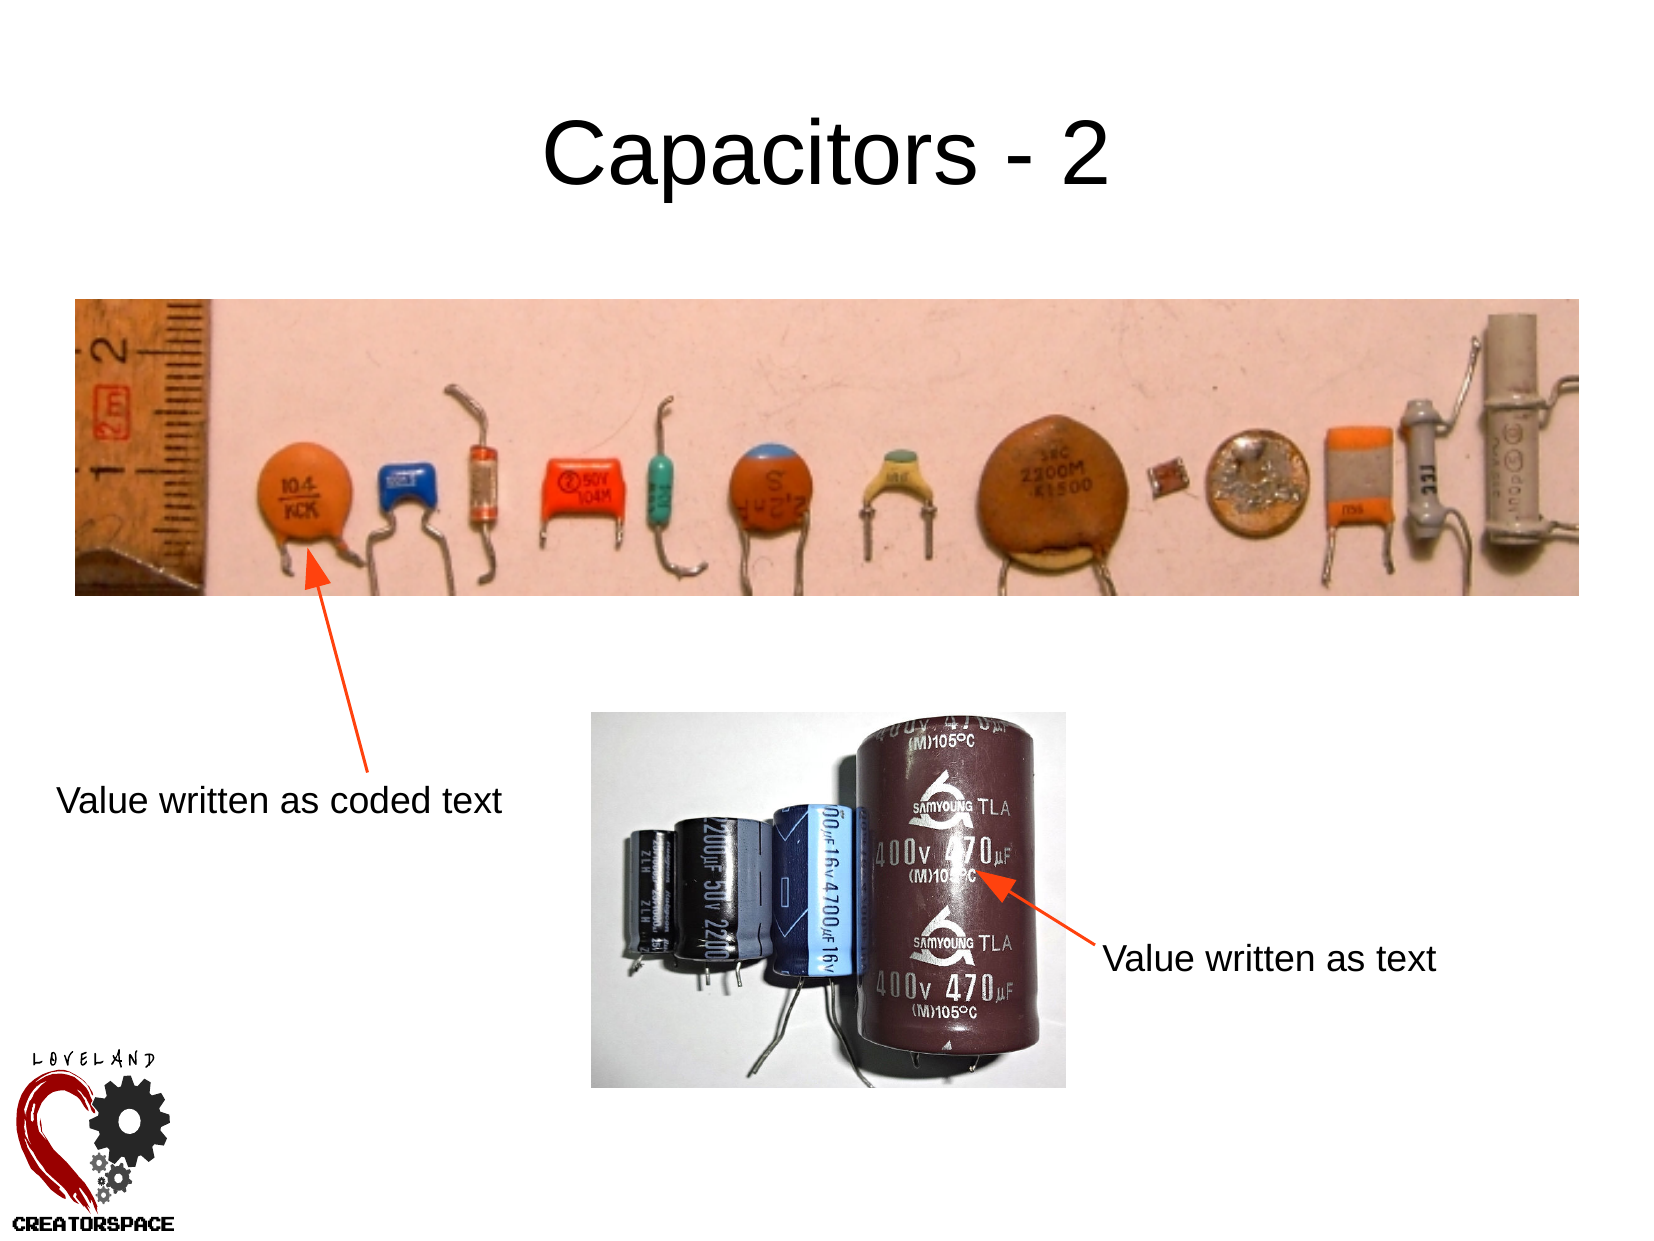

# Capacitors - 2
Value written as coded text
Value written as text